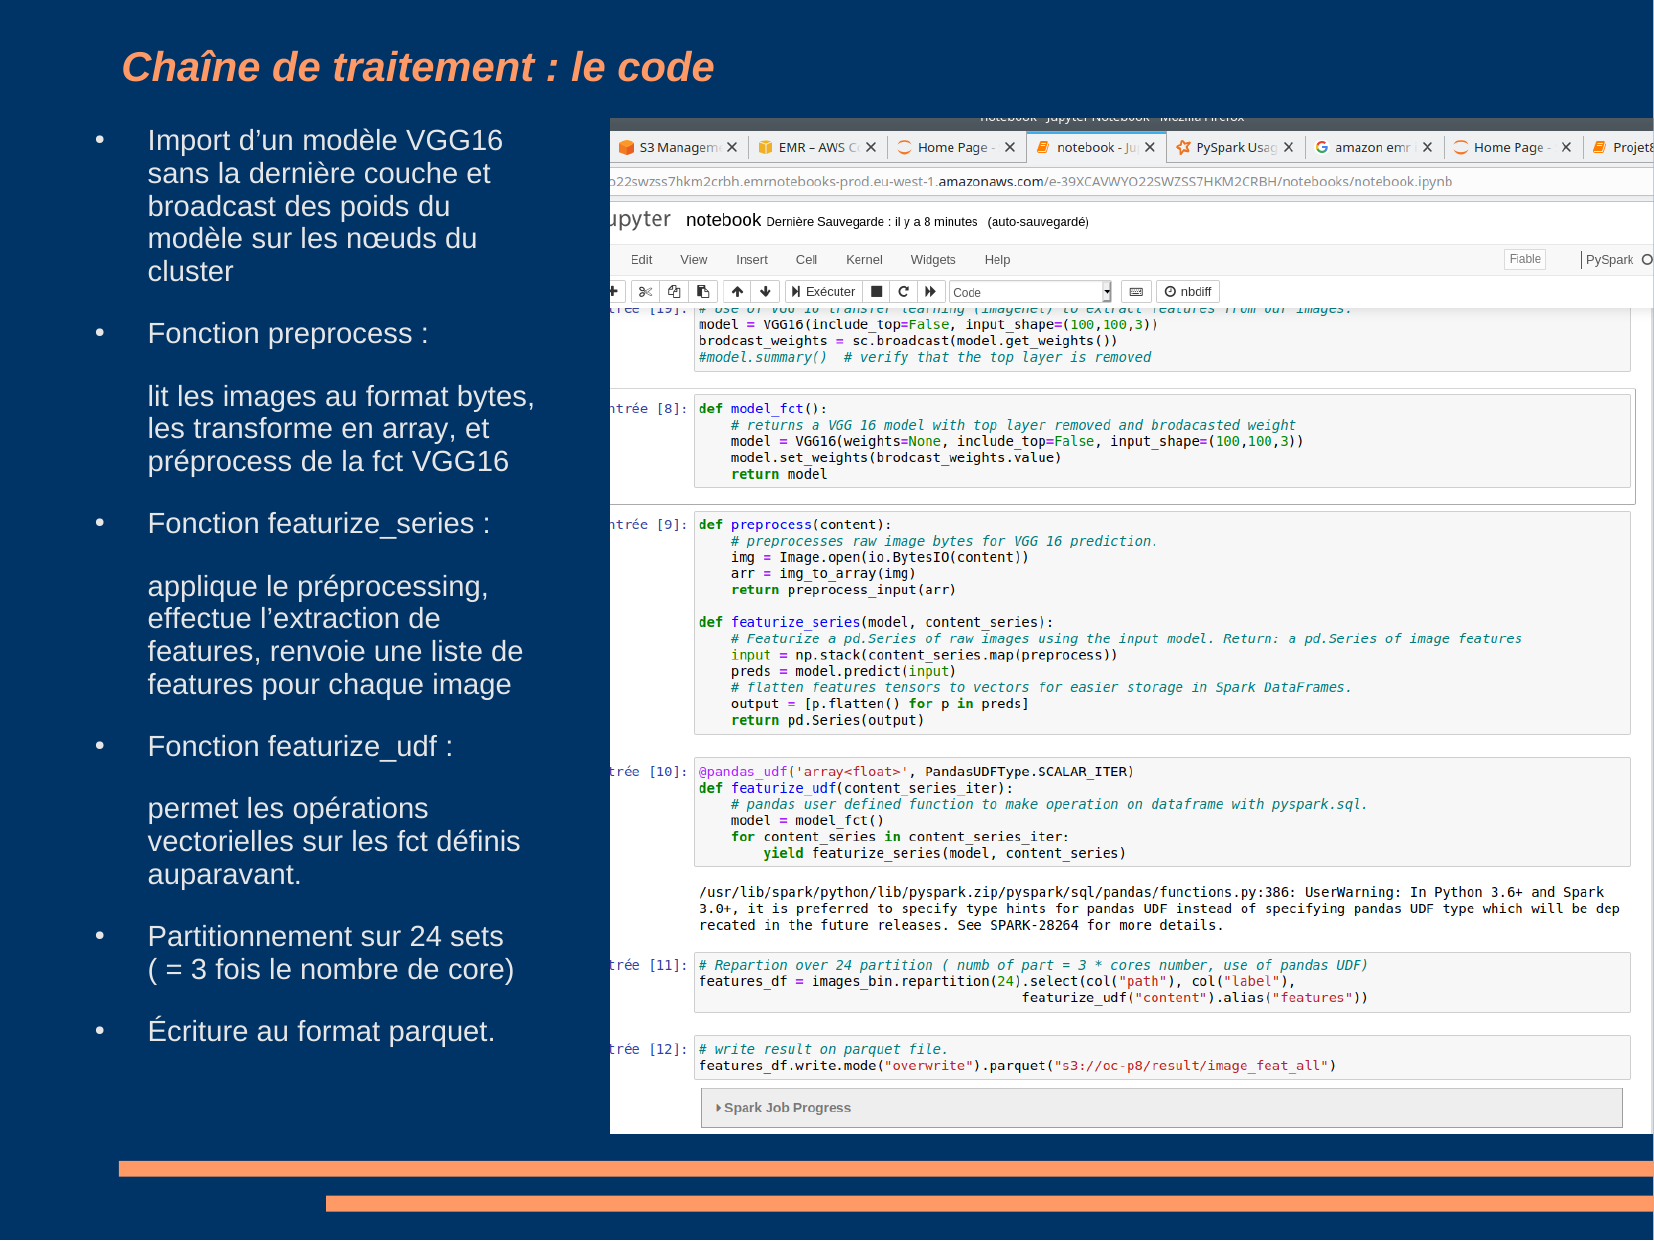

# Chaîne de traitement : le code
Import d’un modèle VGG16 sans la dernière couche et broadcast des poids du modèle sur les nœuds du cluster
Fonction preprocess :
lit les images au format bytes, les transforme en array, et préprocess de la fct VGG16
Fonction featurize_series :
applique le préprocessing, effectue l’extraction de features, renvoie une liste de features pour chaque image
Fonction featurize_udf :
permet les opérations vectorielles sur les fct définis auparavant.
Partitionnement sur 24 sets ( = 3 fois le nombre de core)
Écriture au format parquet.